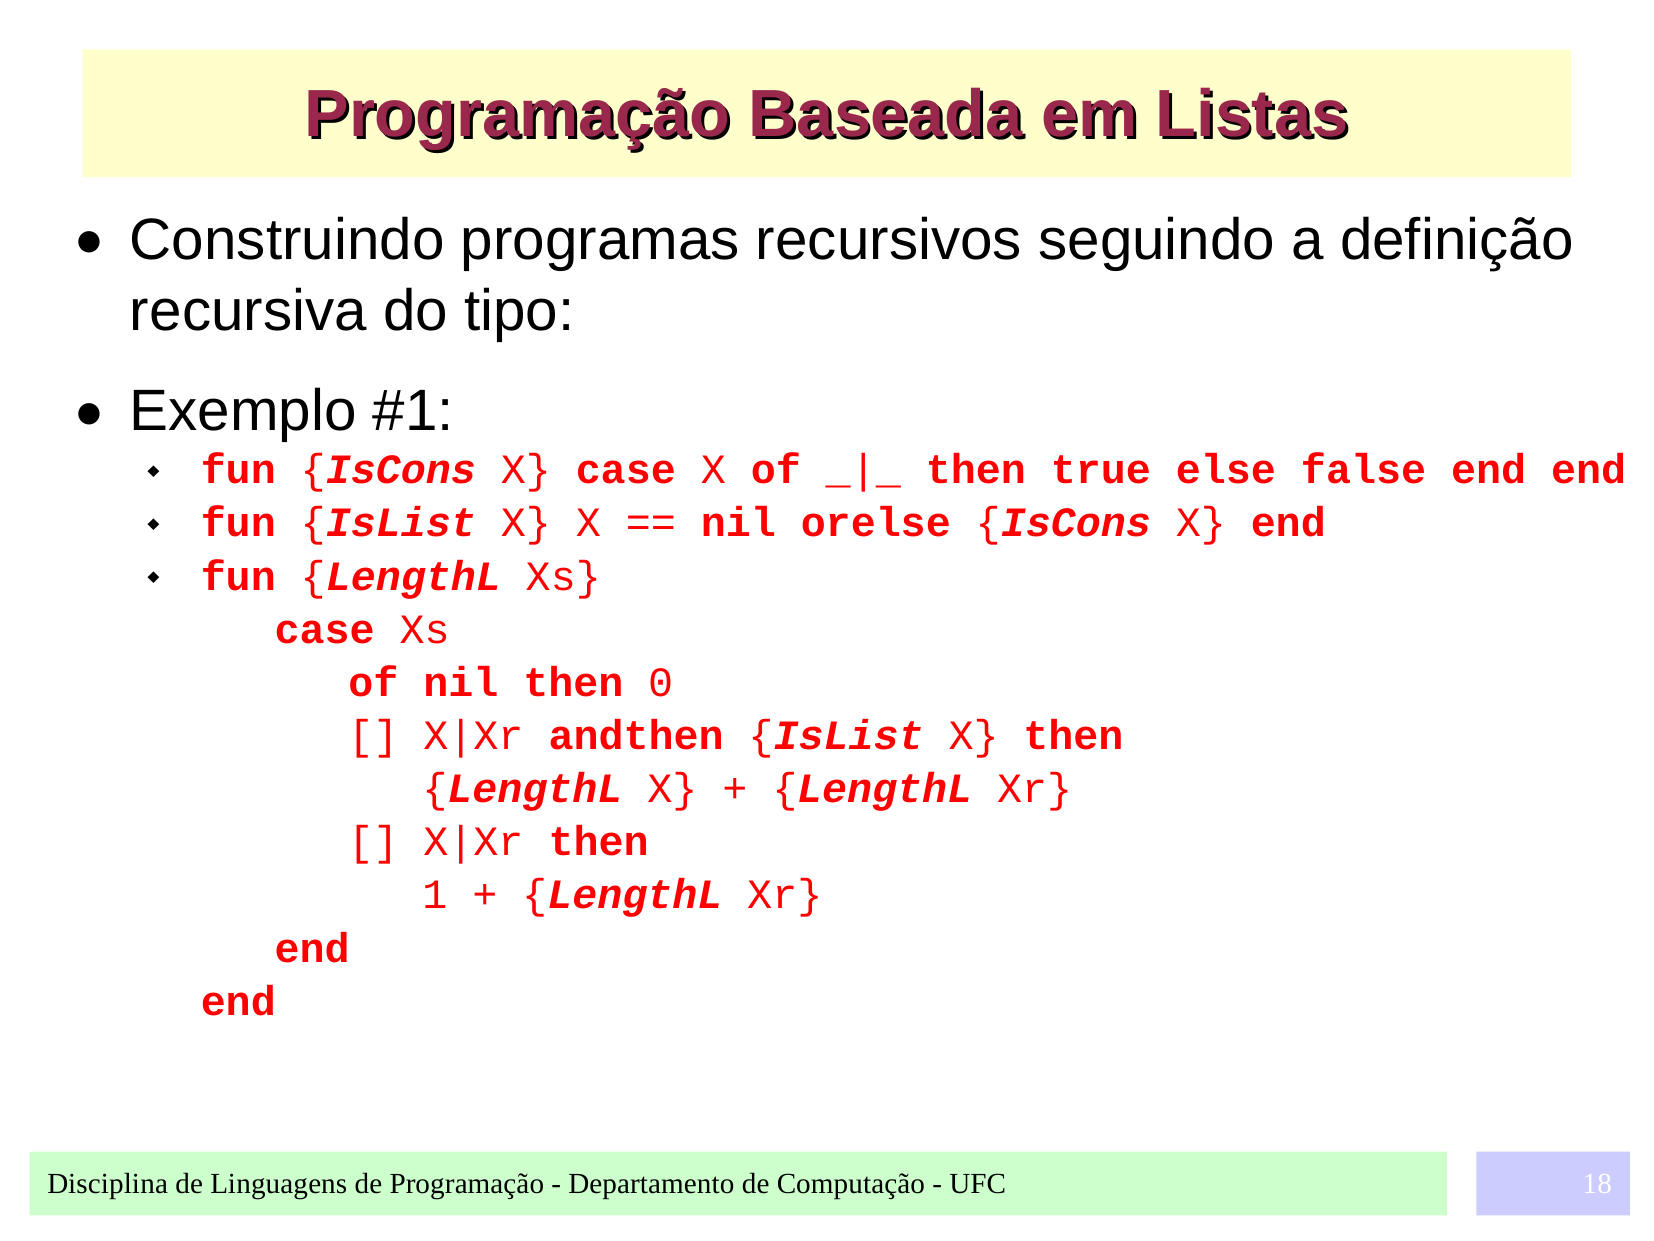

# Programação Baseada em Listas
Construindo programas recursivos seguindo a definição recursiva do tipo:
Exemplo #1:
fun {IsCons X} case X of _|_ then true else false end end
fun {IsList X} X == nil orelse {IsCons X} end
fun {LengthL Xs}
	case Xs
		of nil then 0
		[] X|Xr andthen {IsList X} then
			{LengthL X} + {LengthL Xr}
		[] X|Xr then
			1 + {LengthL Xr}
	end
end
Disciplina de Linguagens de Programação - Departamento de Computação - UFC
18